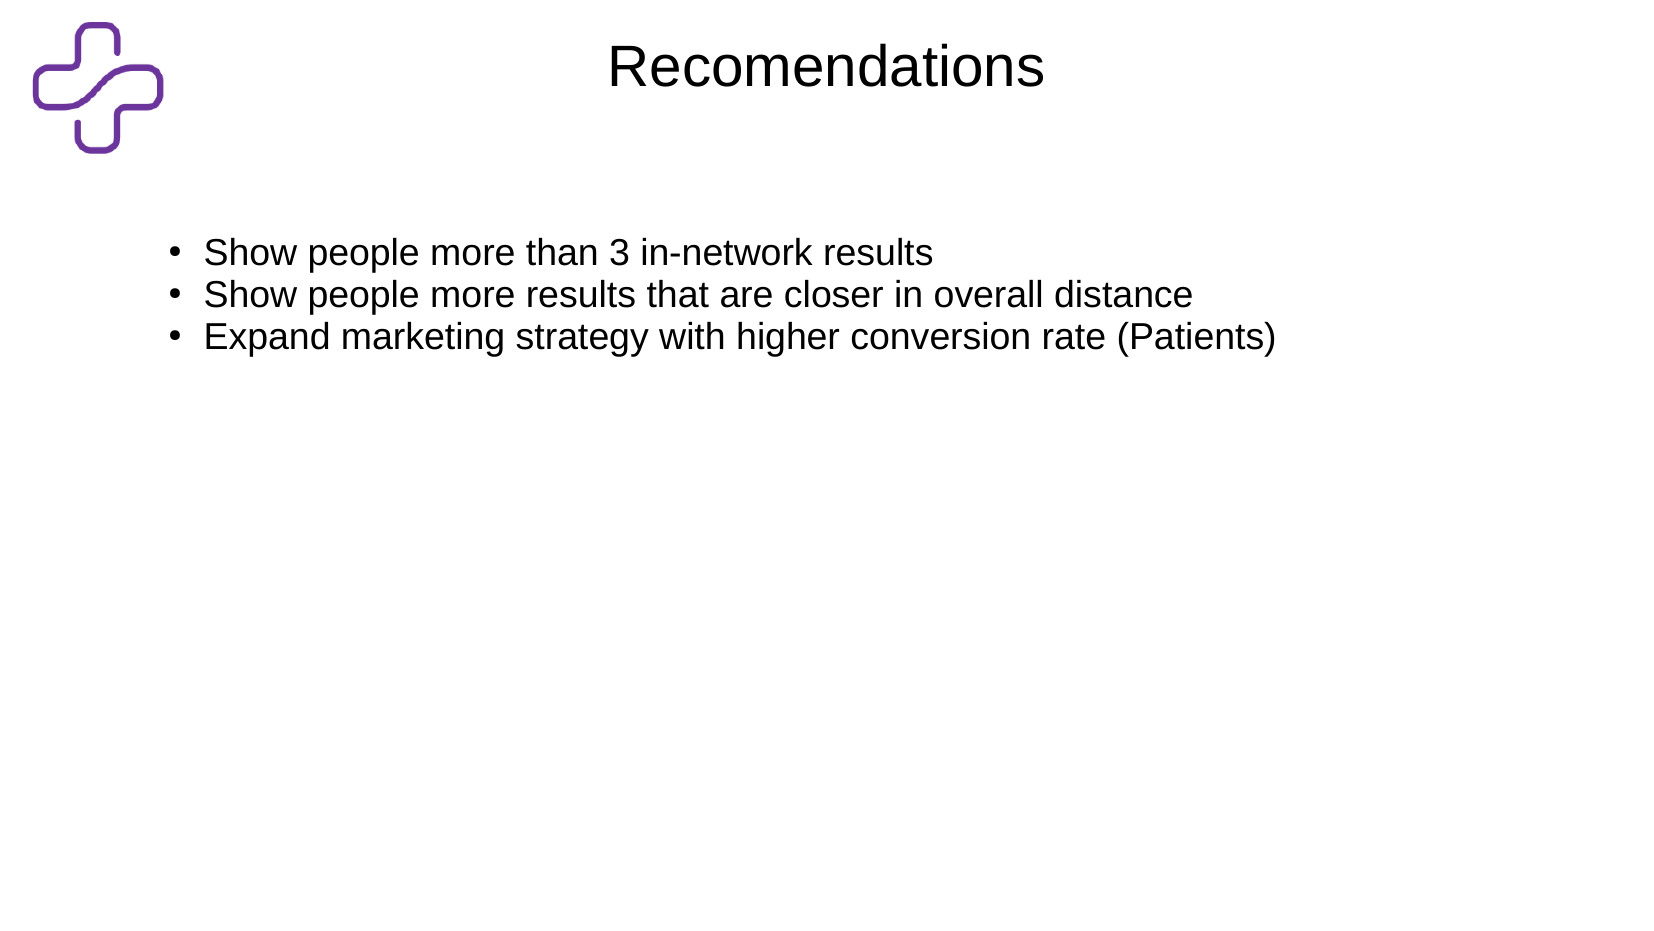

# Recomendations
Show people more than 3 in-network results
Show people more results that are closer in overall distance
Expand marketing strategy with higher conversion rate (Patients)